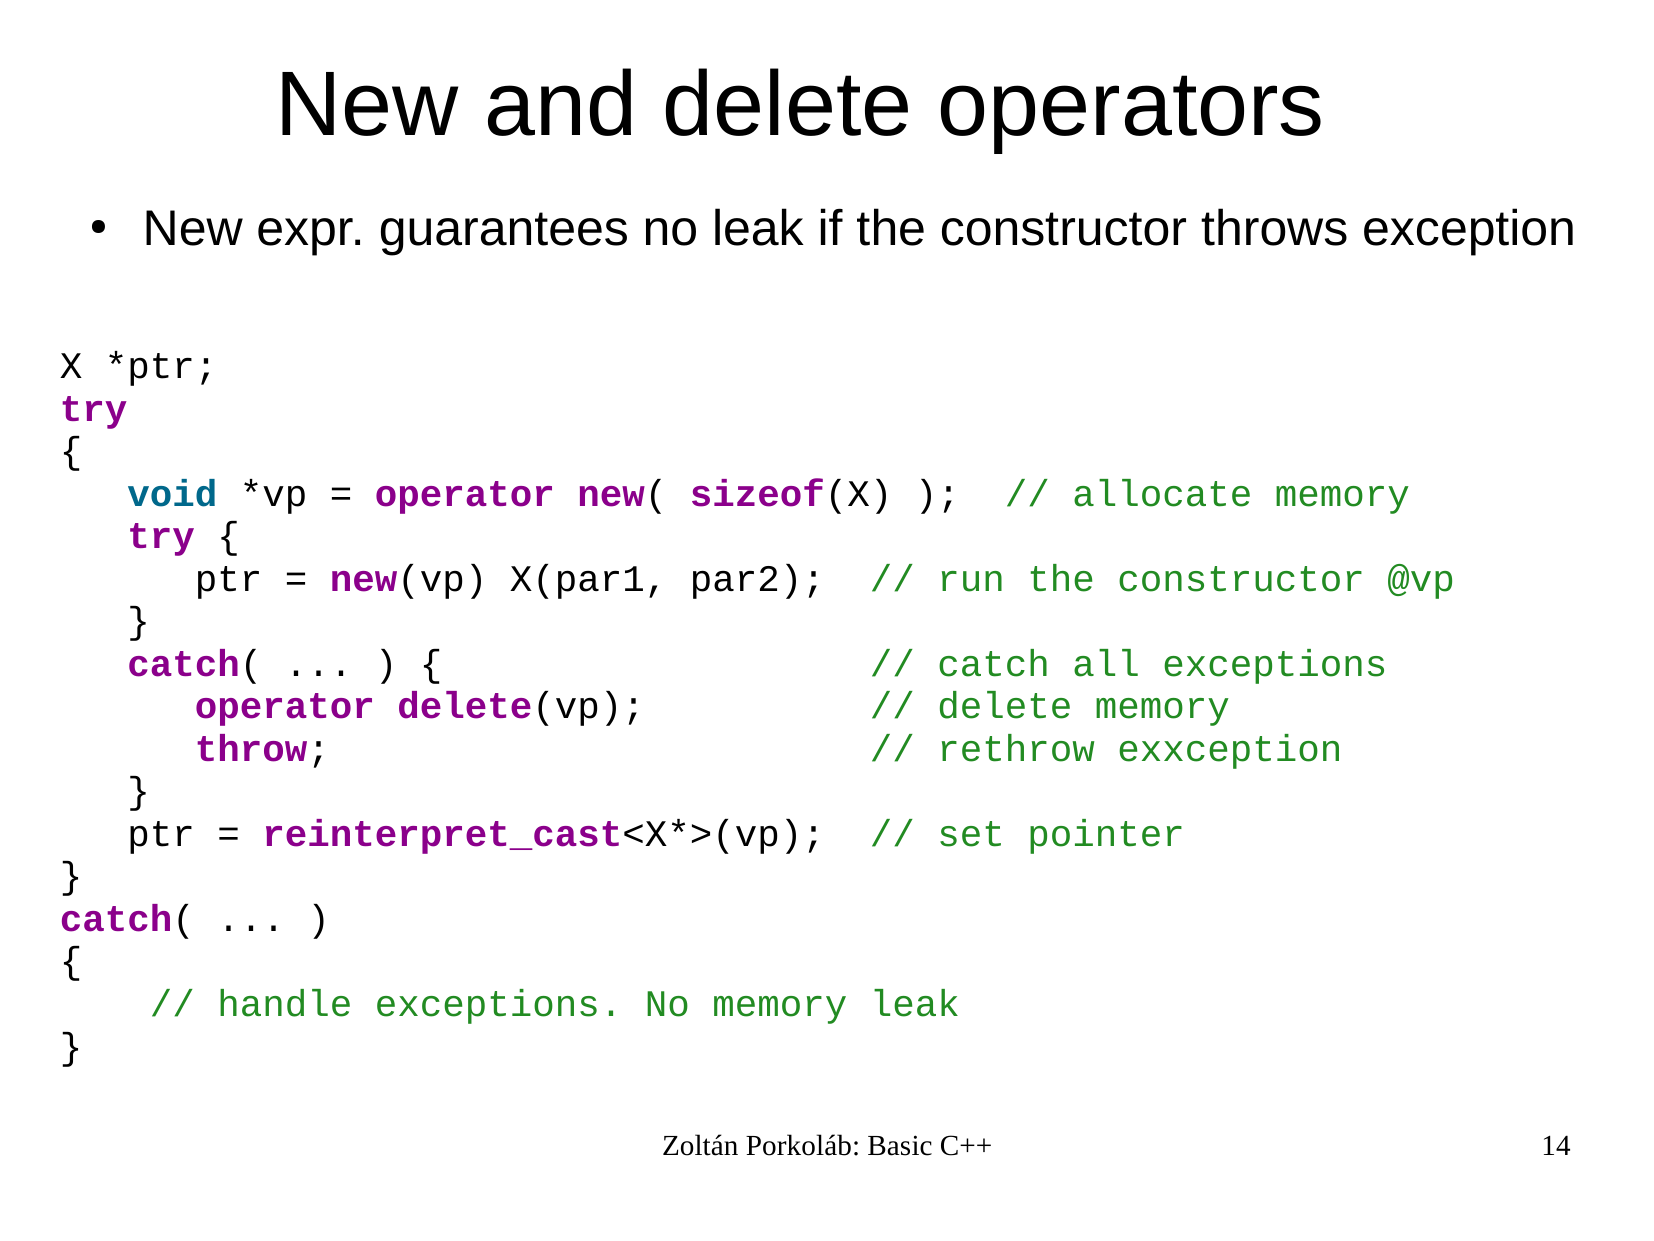

# New and delete operators
New expr. guarantees no leak if the constructor throws exception
X *ptr;
try
{
 void *vp = operator new( sizeof(X) ); // allocate memory
 try {
 ptr = new(vp) X(par1, par2); // run the constructor @vp
 }
 catch( ... ) { // catch all exceptions
 operator delete(vp); // delete memory
 throw; // rethrow exxception
 }
 ptr = reinterpret_cast<X*>(vp); // set pointer
}
catch( ... )
{
 // handle exceptions. No memory leak
}
Zoltán Porkoláb: Basic C++
14